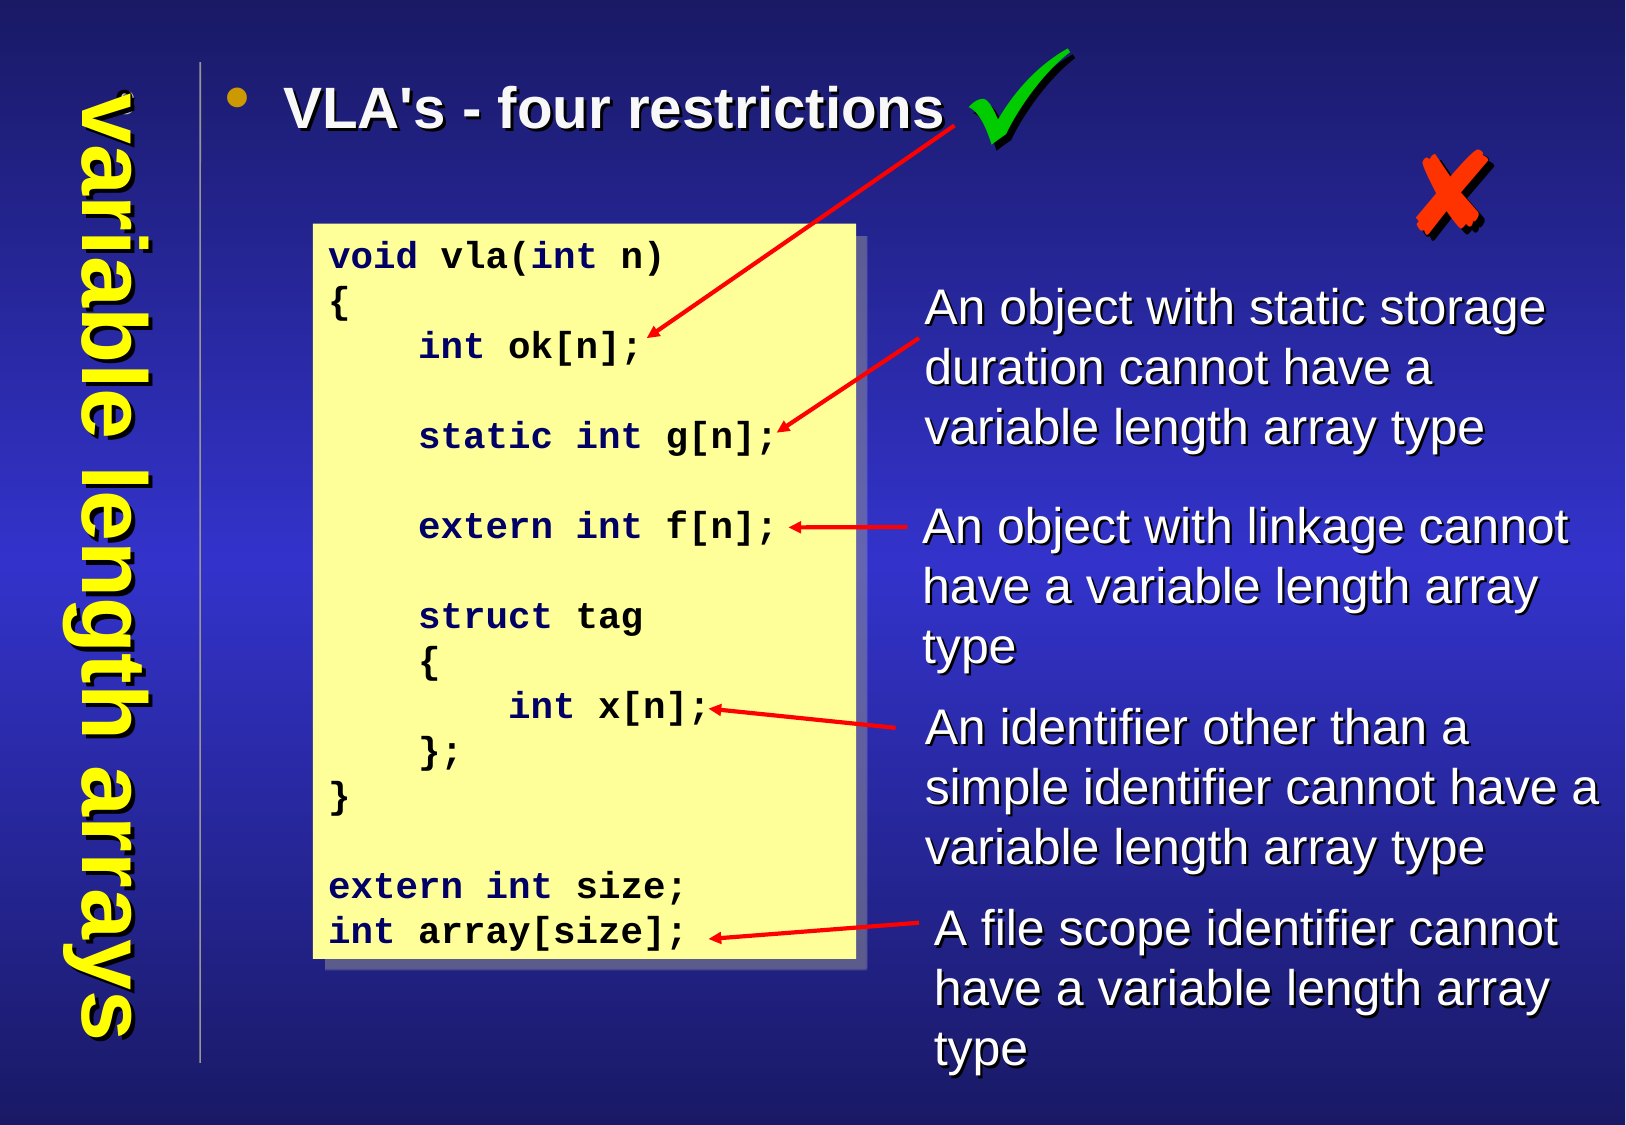


9
VLA's - four restrictions
# variable length arrays

void vla(int n)
{
 int ok[n];
 static int g[n];
 extern int f[n];
 struct tag
 {
 int x[n];
 };
}
extern int size;
int array[size];
An object with static storage duration cannot have a variable length array type
An object with linkage cannot have a variable length array type
An identifier other than a simple identifier cannot have a variable length array type
A file scope identifier cannot have a variable length array type